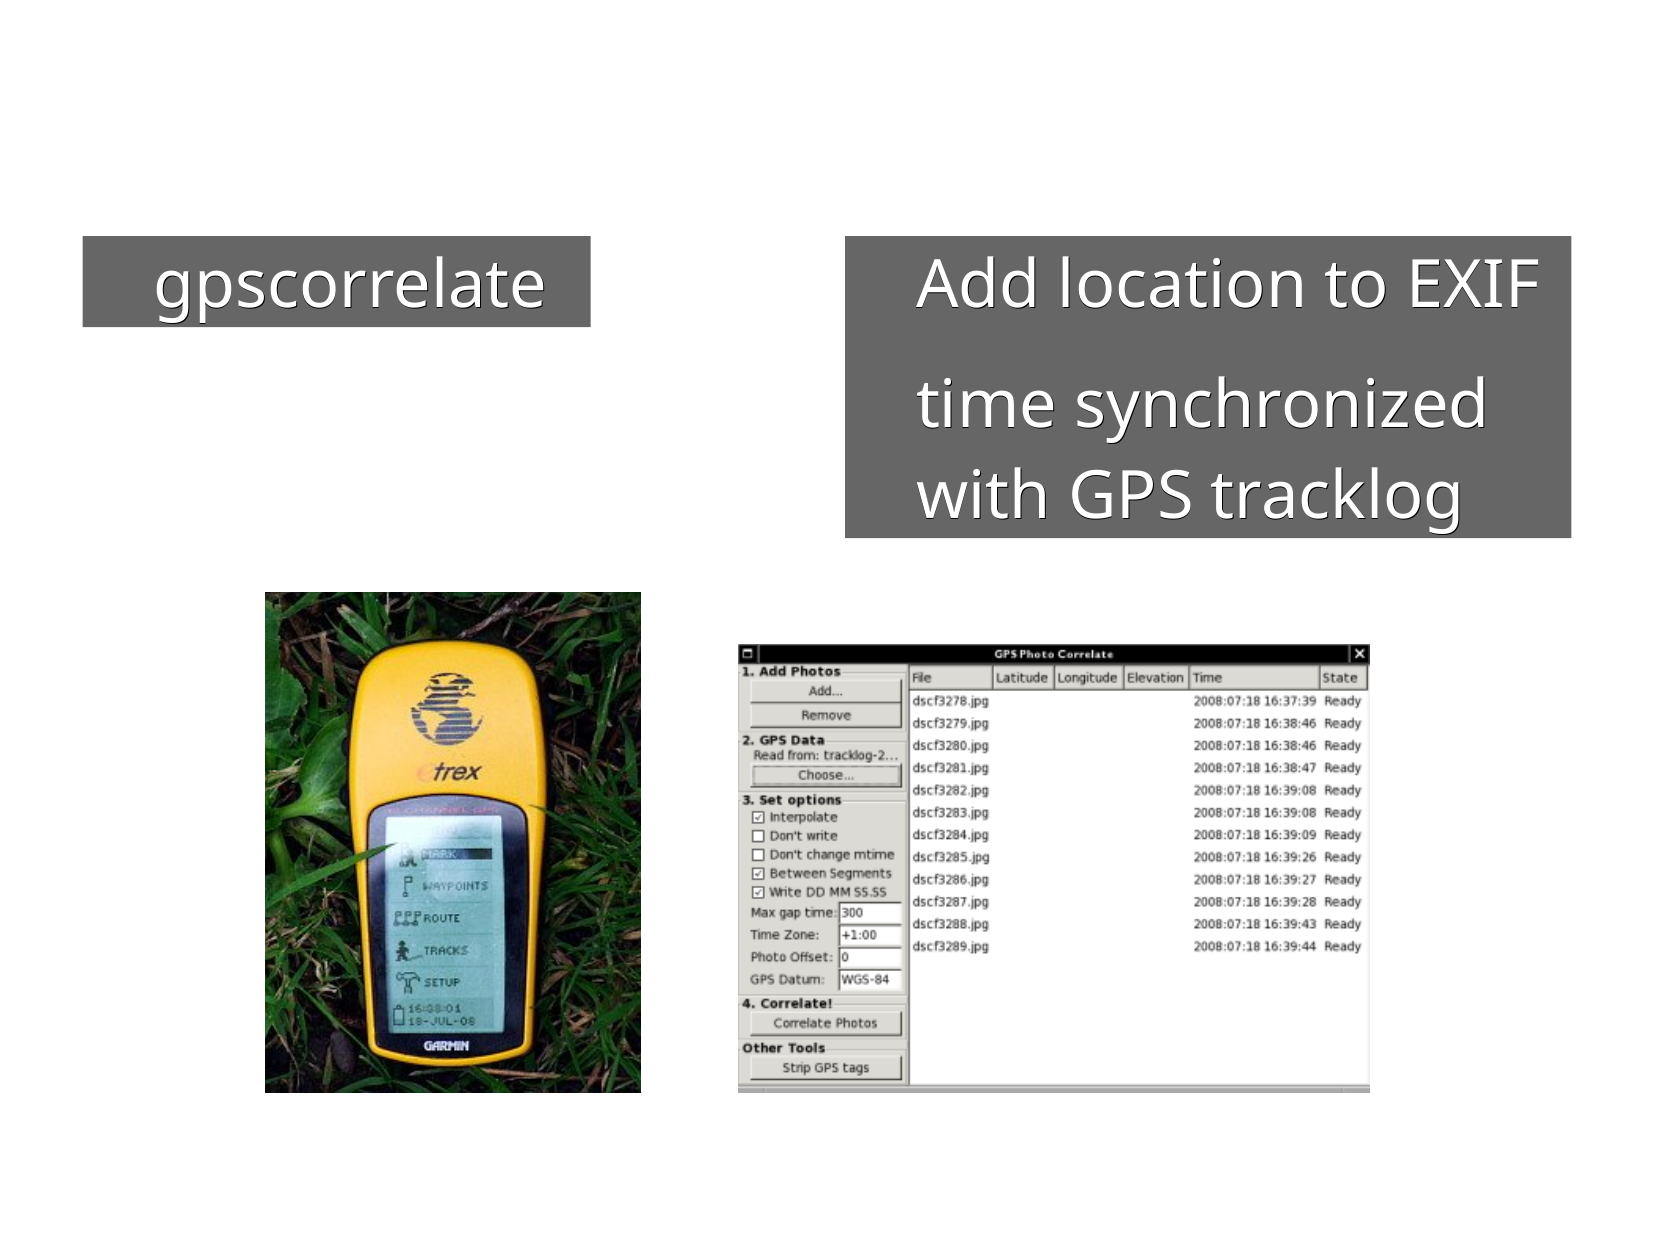

# gpscorrelate
Add location to EXIF
time synchronized with GPS tracklog